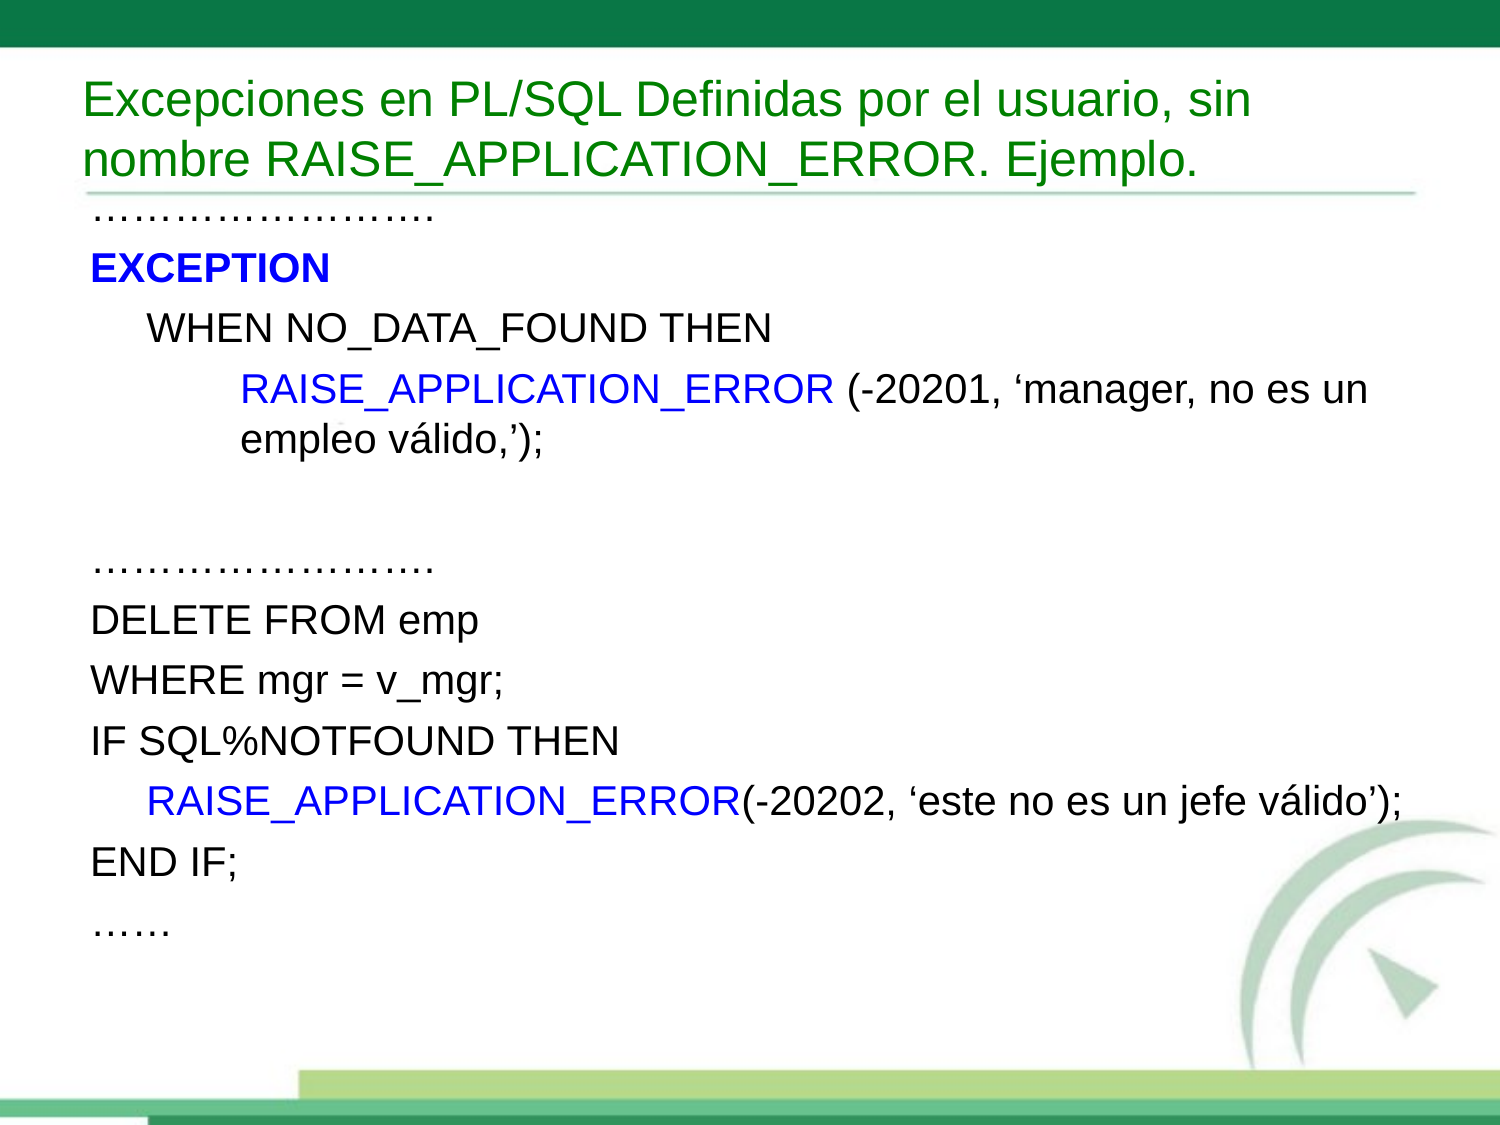

# Excepciones en PL/SQL Definidas por el usuario, sin nombre RAISE_APPLICATION_ERROR. Ejemplo.
…………………….
EXCEPTION
	WHEN NO_DATA_FOUND THEN
		RAISE_APPLICATION_ERROR (-20201, ‘manager, no es un 	empleo válido,’);
…………………….
DELETE FROM emp
WHERE mgr = v_mgr;
IF SQL%NOTFOUND THEN
	RAISE_APPLICATION_ERROR(-20202, ‘este no es un jefe válido’);
END IF;
……